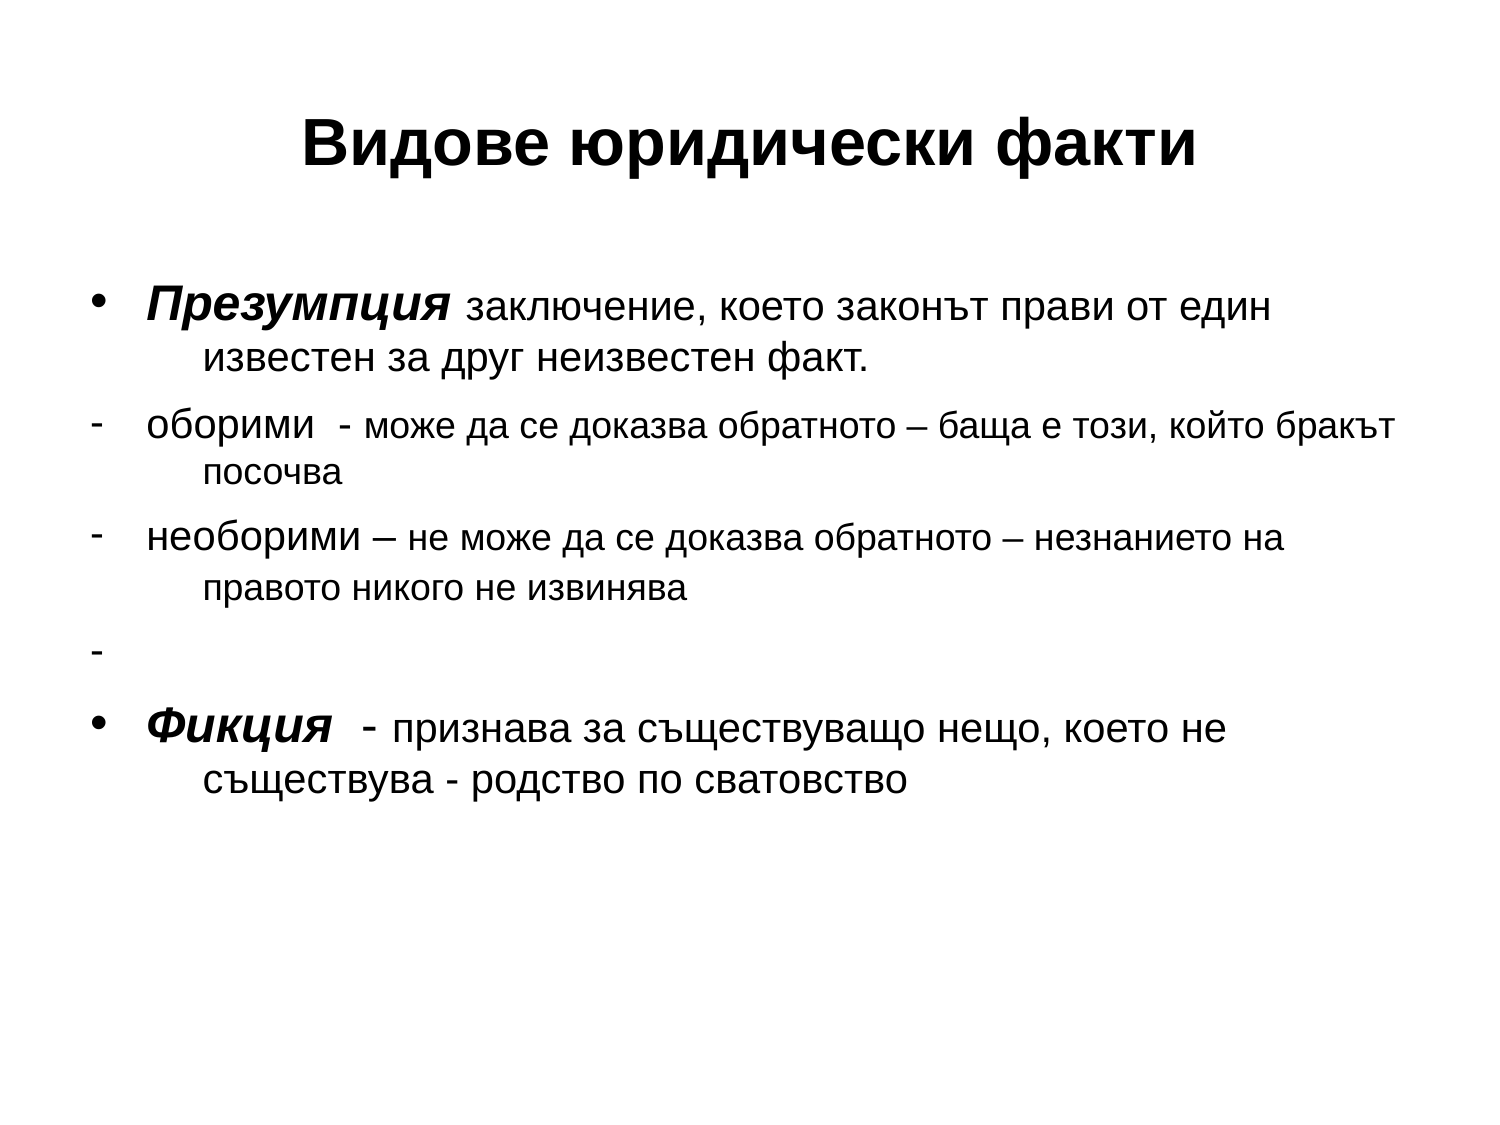

# Видове юридически факти
Презумпция заключение, което законът прави от един известен за друг неизвестен факт.
оборими - може да се доказва обратното – баща е този, който бракът посочва
необорими – не може да се доказва обратното – незнанието на правото никого не извинява
Фикция - признава за съществуващо нещо, което не съществува - родство по сватовство